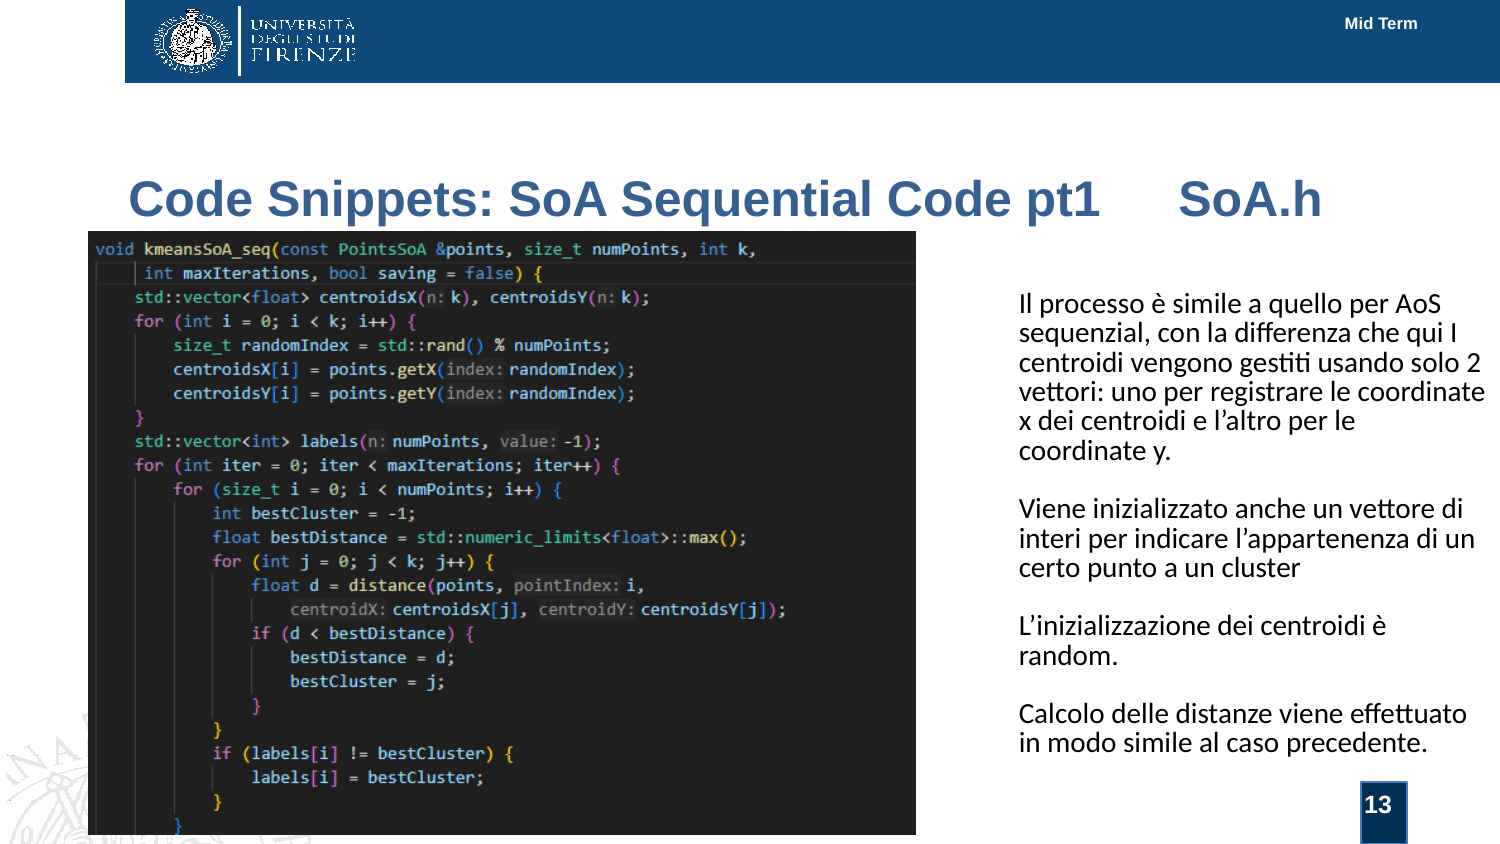

Mid Term
Code Snippets: SoA Sequential Code pt1 	SoA.h
Il processo è simile a quello per AoS sequenzial, con la differenza che qui I centroidi vengono gestiti usando solo 2 vettori: uno per registrare le coordinate x dei centroidi e l’altro per le coordinate y.
Viene inizializzato anche un vettore di interi per indicare l’appartenenza di un certo punto a un cluster
L’inizializzazione dei centroidi è random.
Calcolo delle distanze viene effettuato in modo simile al caso precedente.